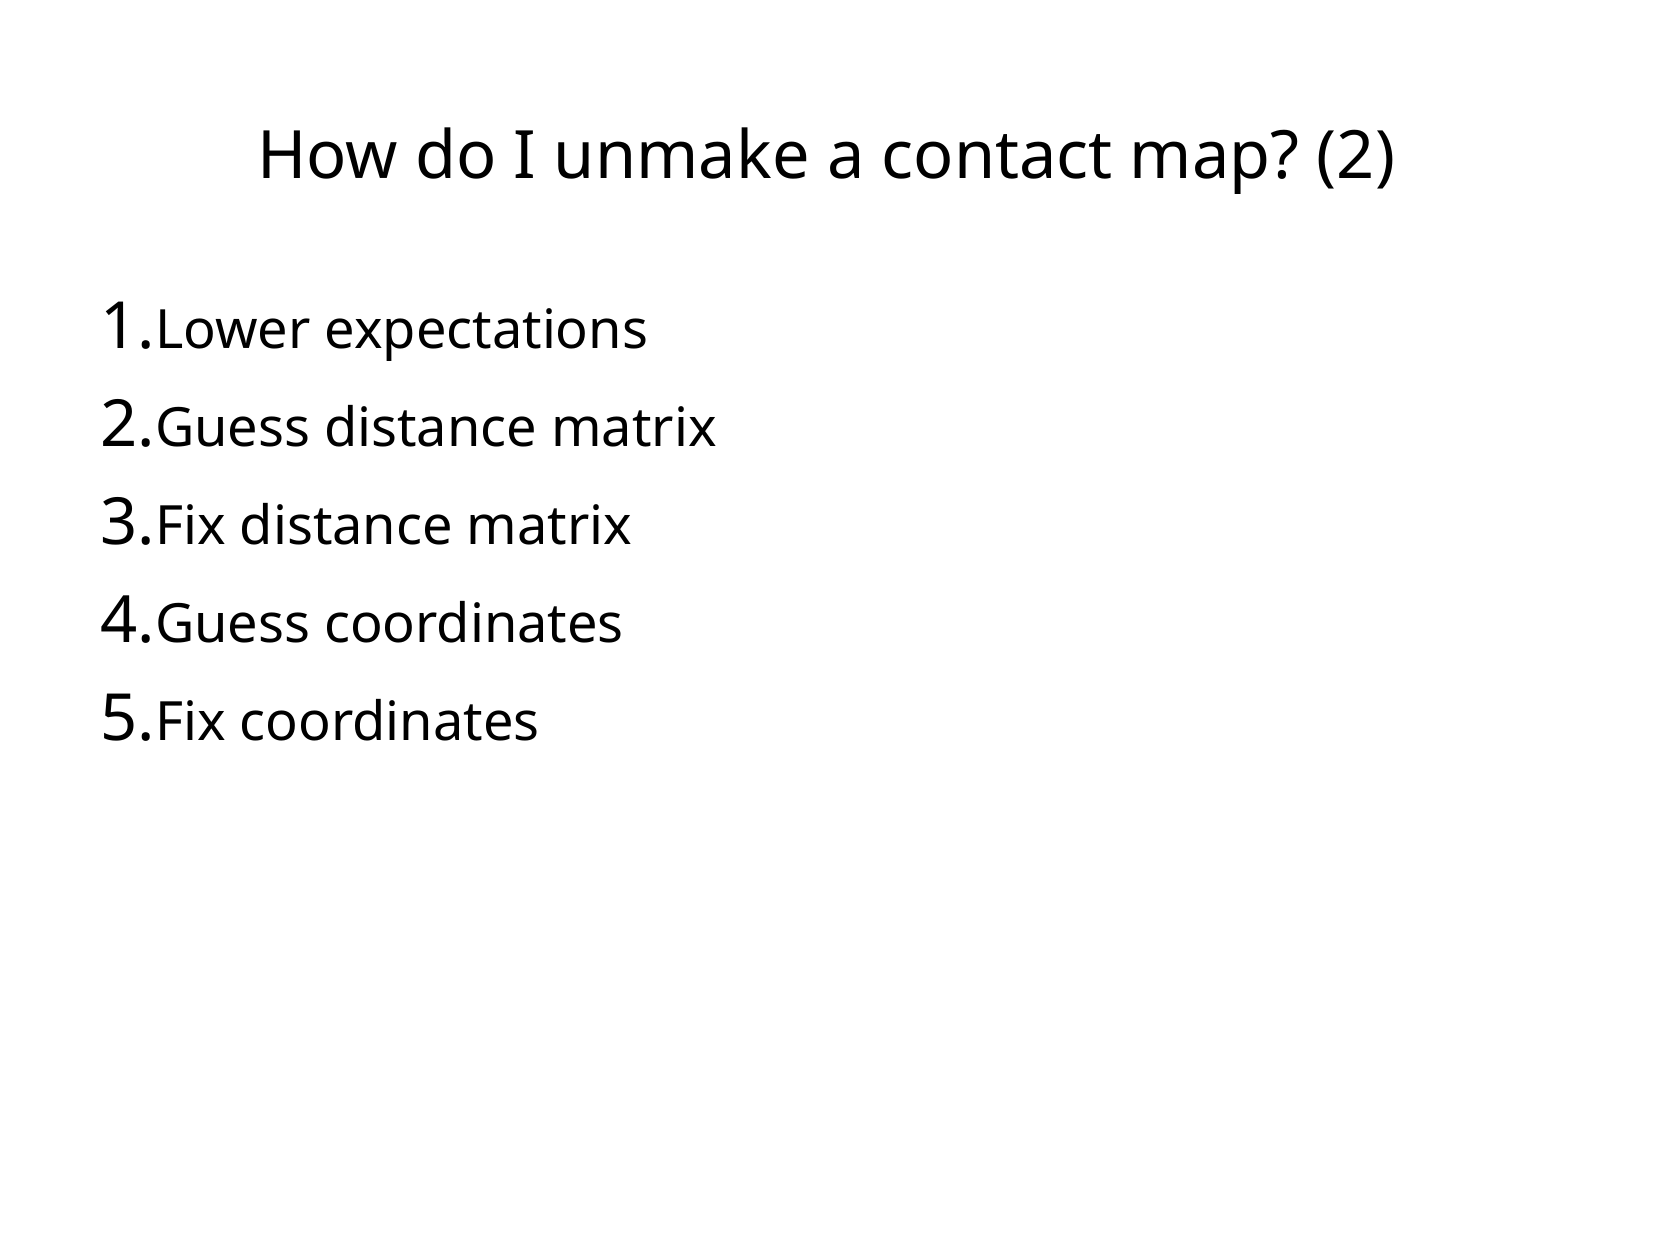

# How do I unmake a contact map? (2)
Lower expectations
Guess distance matrix
Fix distance matrix
Guess coordinates
Fix coordinates